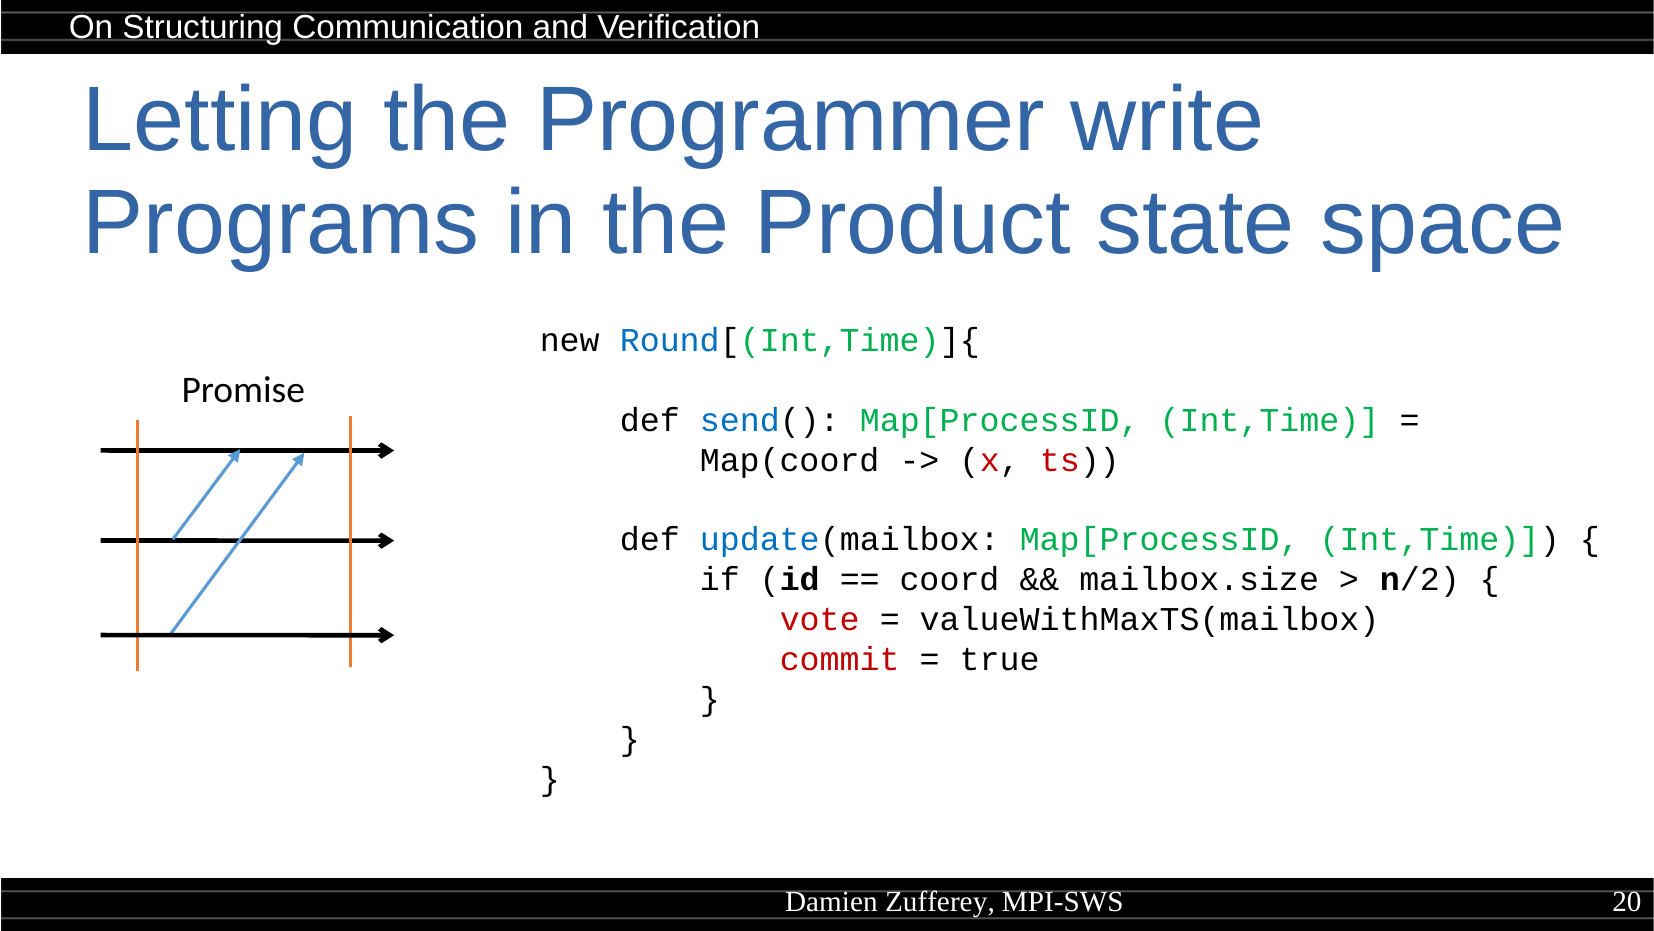

# Letting the Programmer write Programs in the Product state space
new Round[(Int,Time)]{
 def send(): Map[ProcessID, (Int,Time)] =
 Map(coord -> (x, ts))
 def update(mailbox: Map[ProcessID, (Int,Time)]) {
 if (id == coord && mailbox.size > n/2) {
 vote = valueWithMaxTS(mailbox)
 commit = true
 }
 }
}
Promise